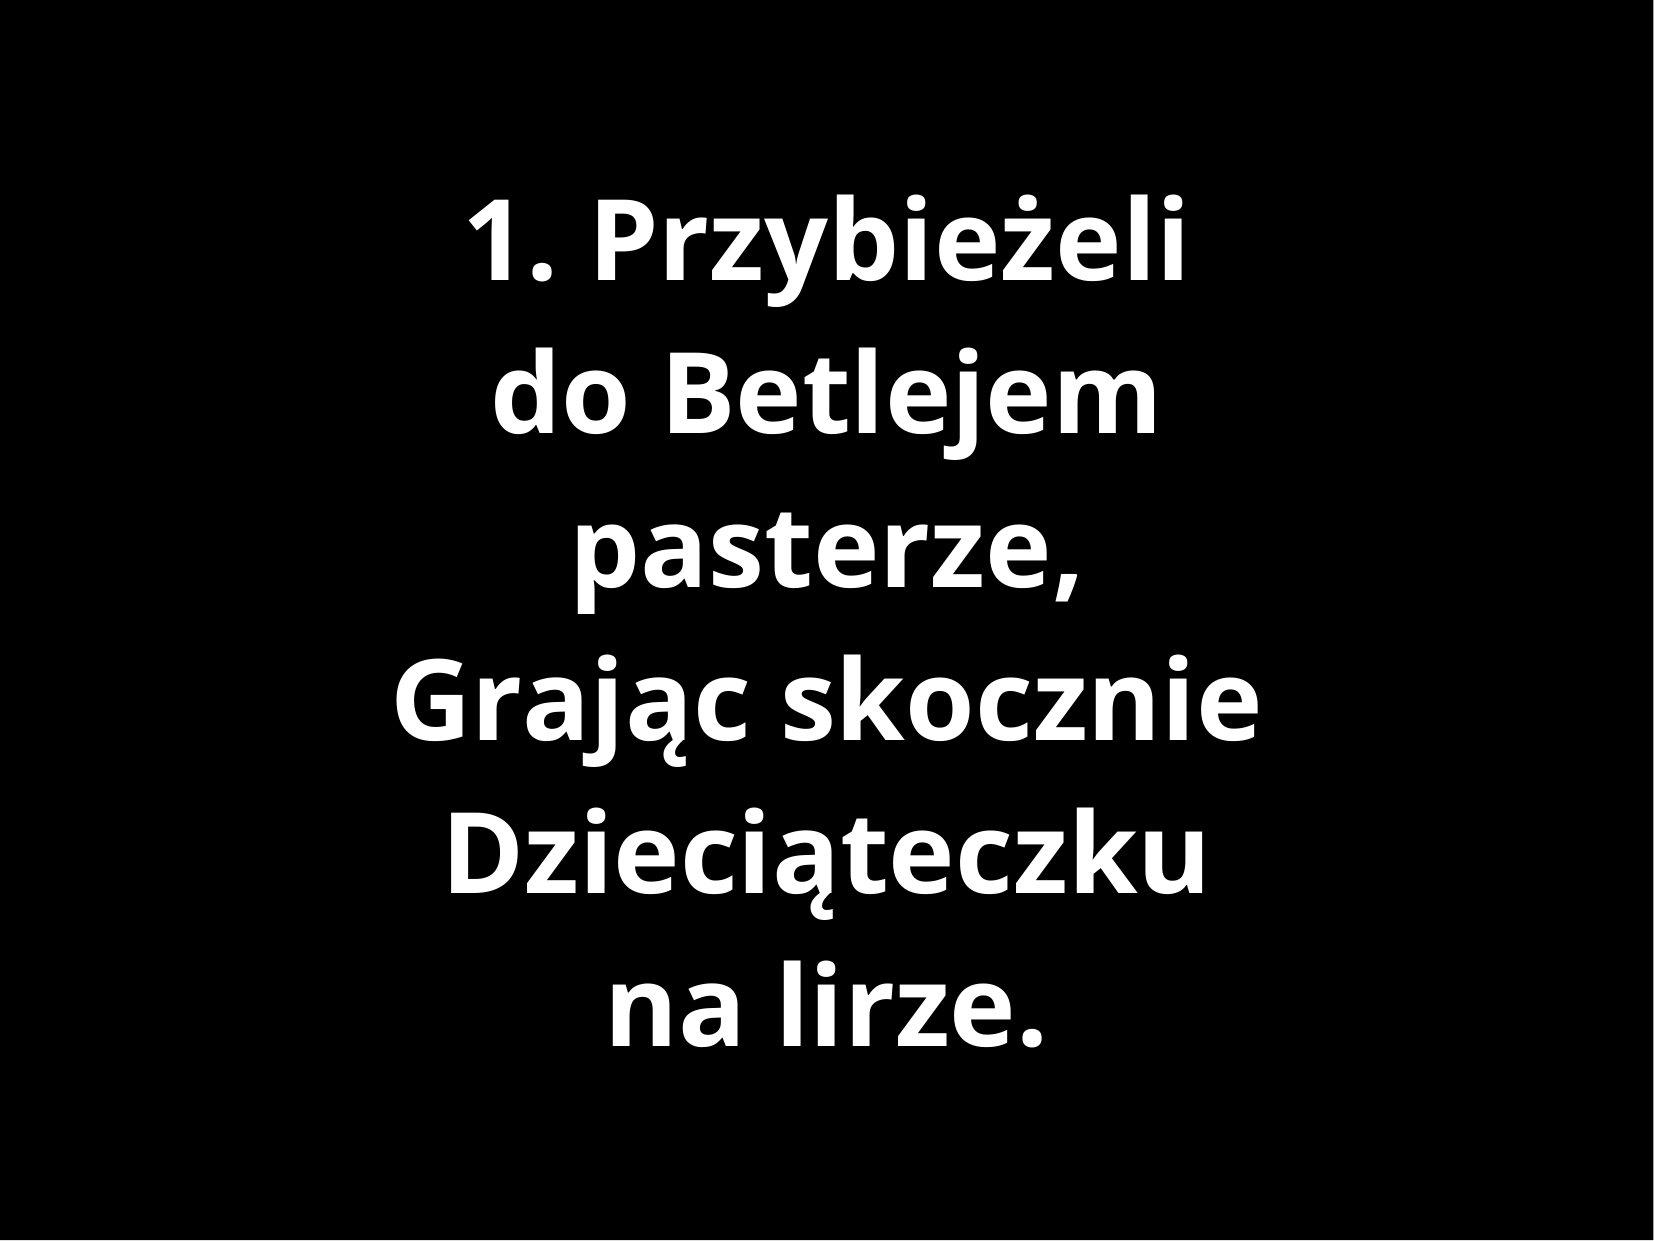

# 1. Przybieżeli do Betlejem pasterze, Grając skocznie Dzieciąteczku na lirze.